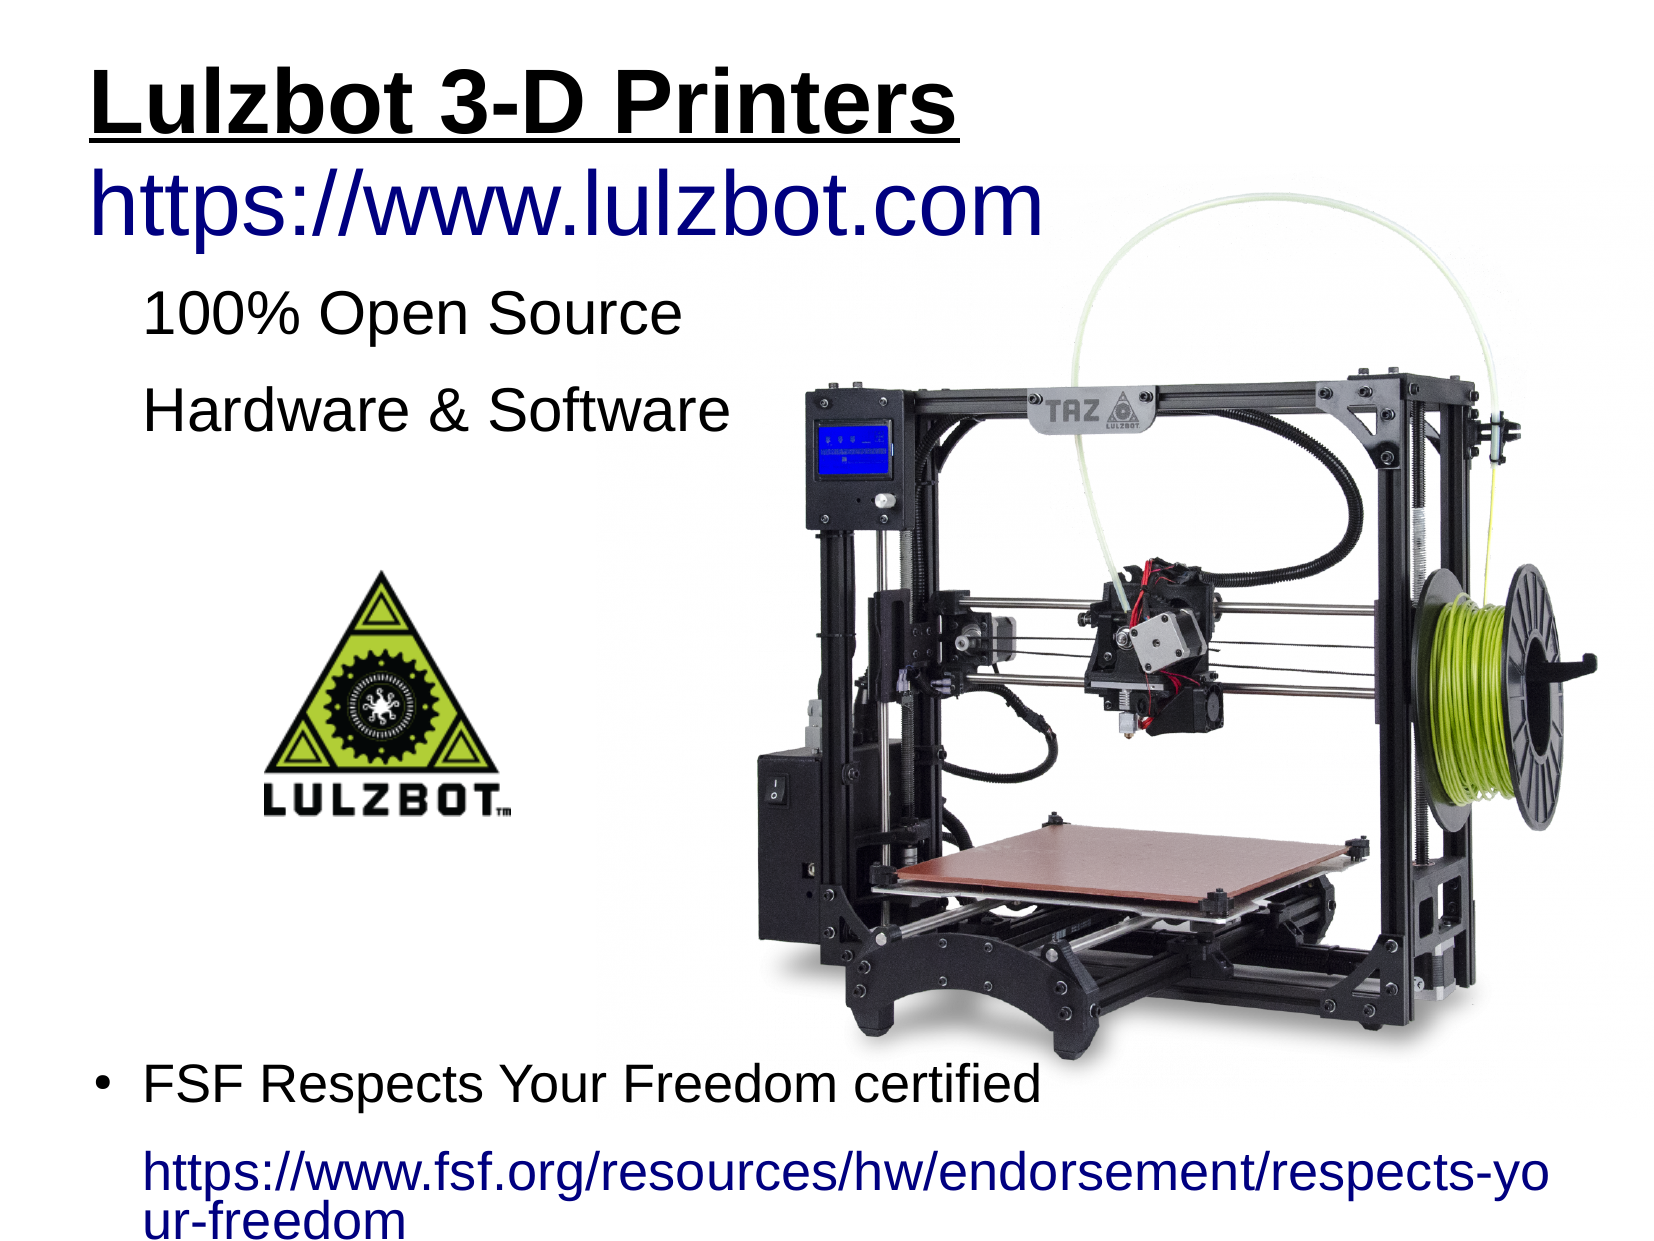

# Lulzbot 3-D Printers https://www.lulzbot.com
100% Open Source
Hardware & Software
FSF Respects Your Freedom certified
https://www.fsf.org/resources/hw/endorsement/respects-your-freedom